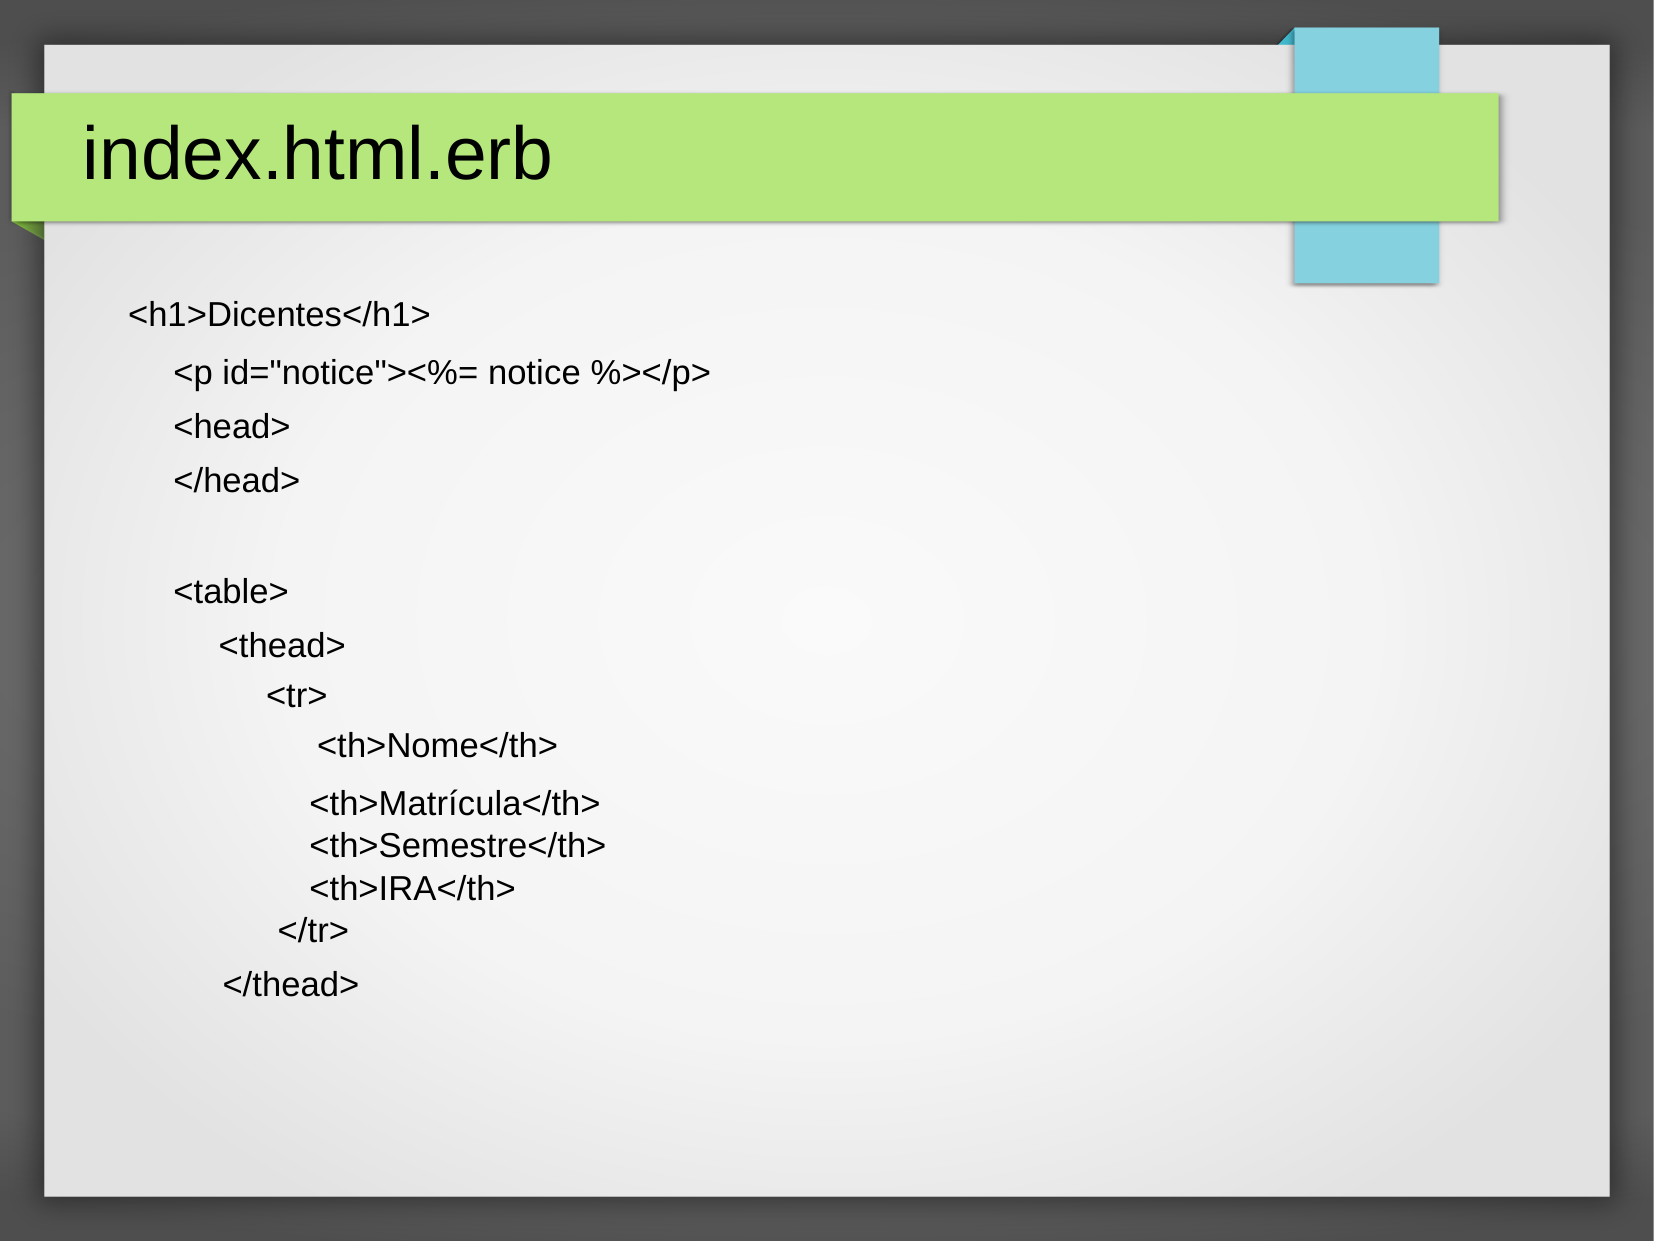

# index.html.erb
<h1>Dicentes</h1>
<p id="notice"><%= notice %></p>
<head>
</head>
<table>
<thead>
	<tr>
 			<th>Nome</th>
<th>Matrícula</th>
<th>Semestre</th>
<th>IRA</th>
 		 </tr>
 		</thead>